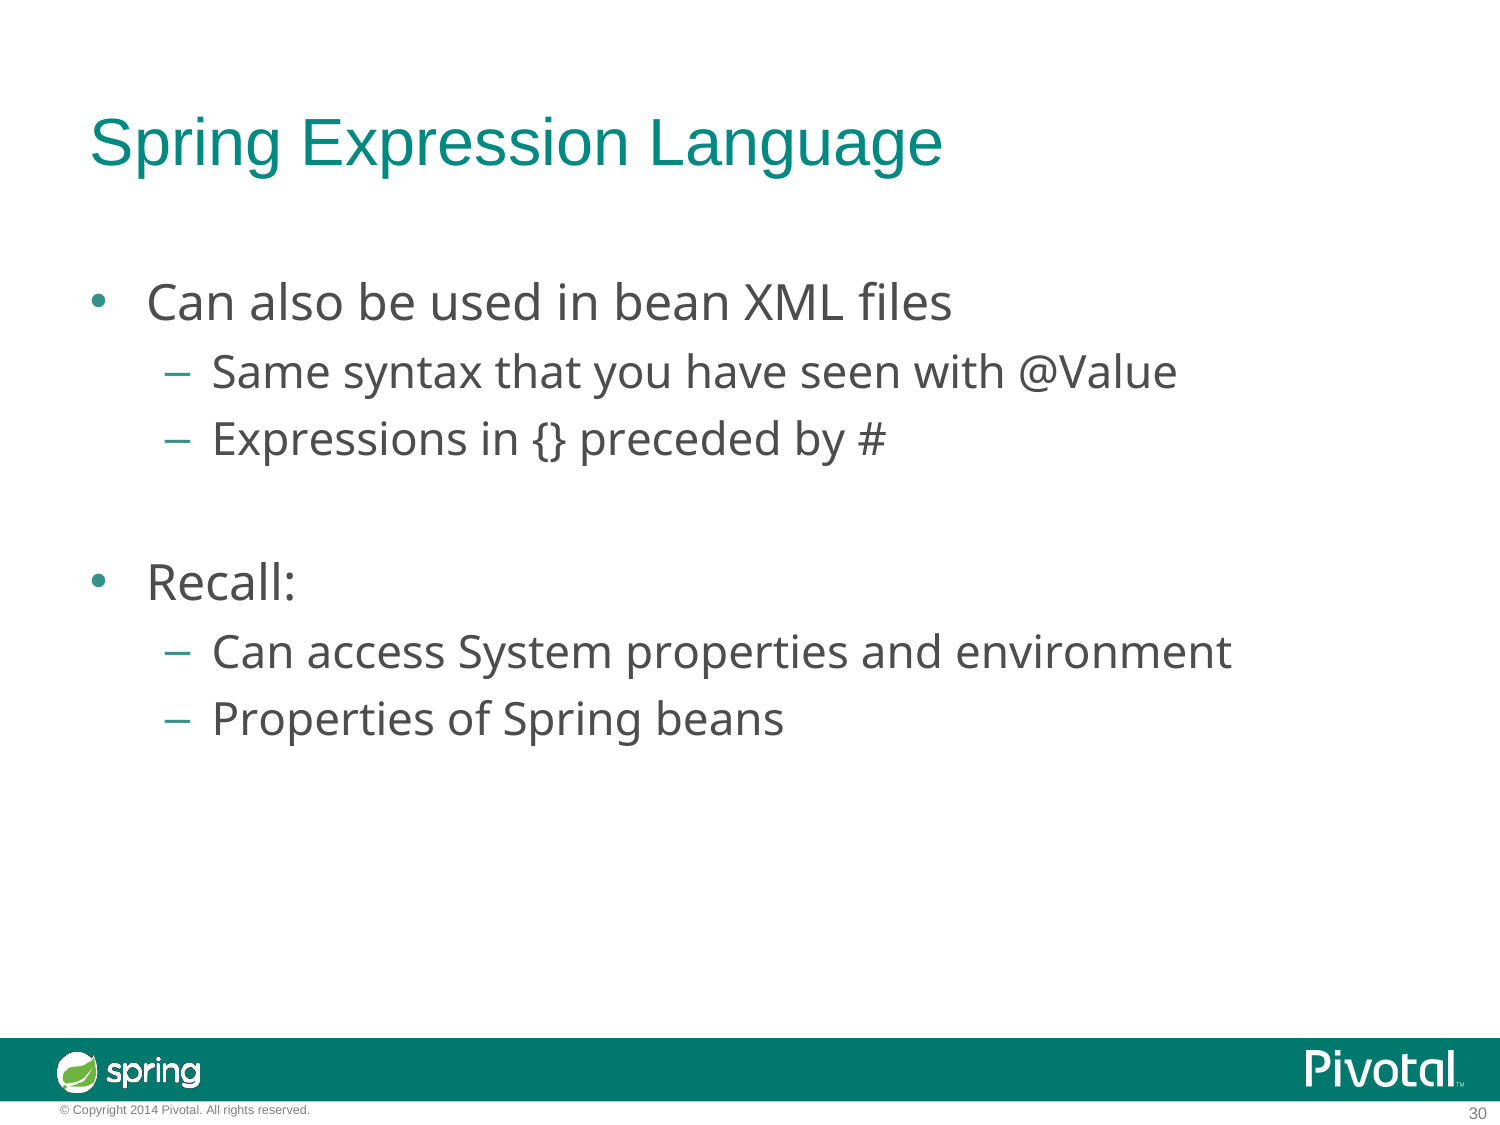

# Spring Expression Language
Can also be used in bean XML files
Same syntax that you have seen with @Value
Expressions in {} preceded by #
Recall:
Can access System properties and environment
Properties of Spring beans